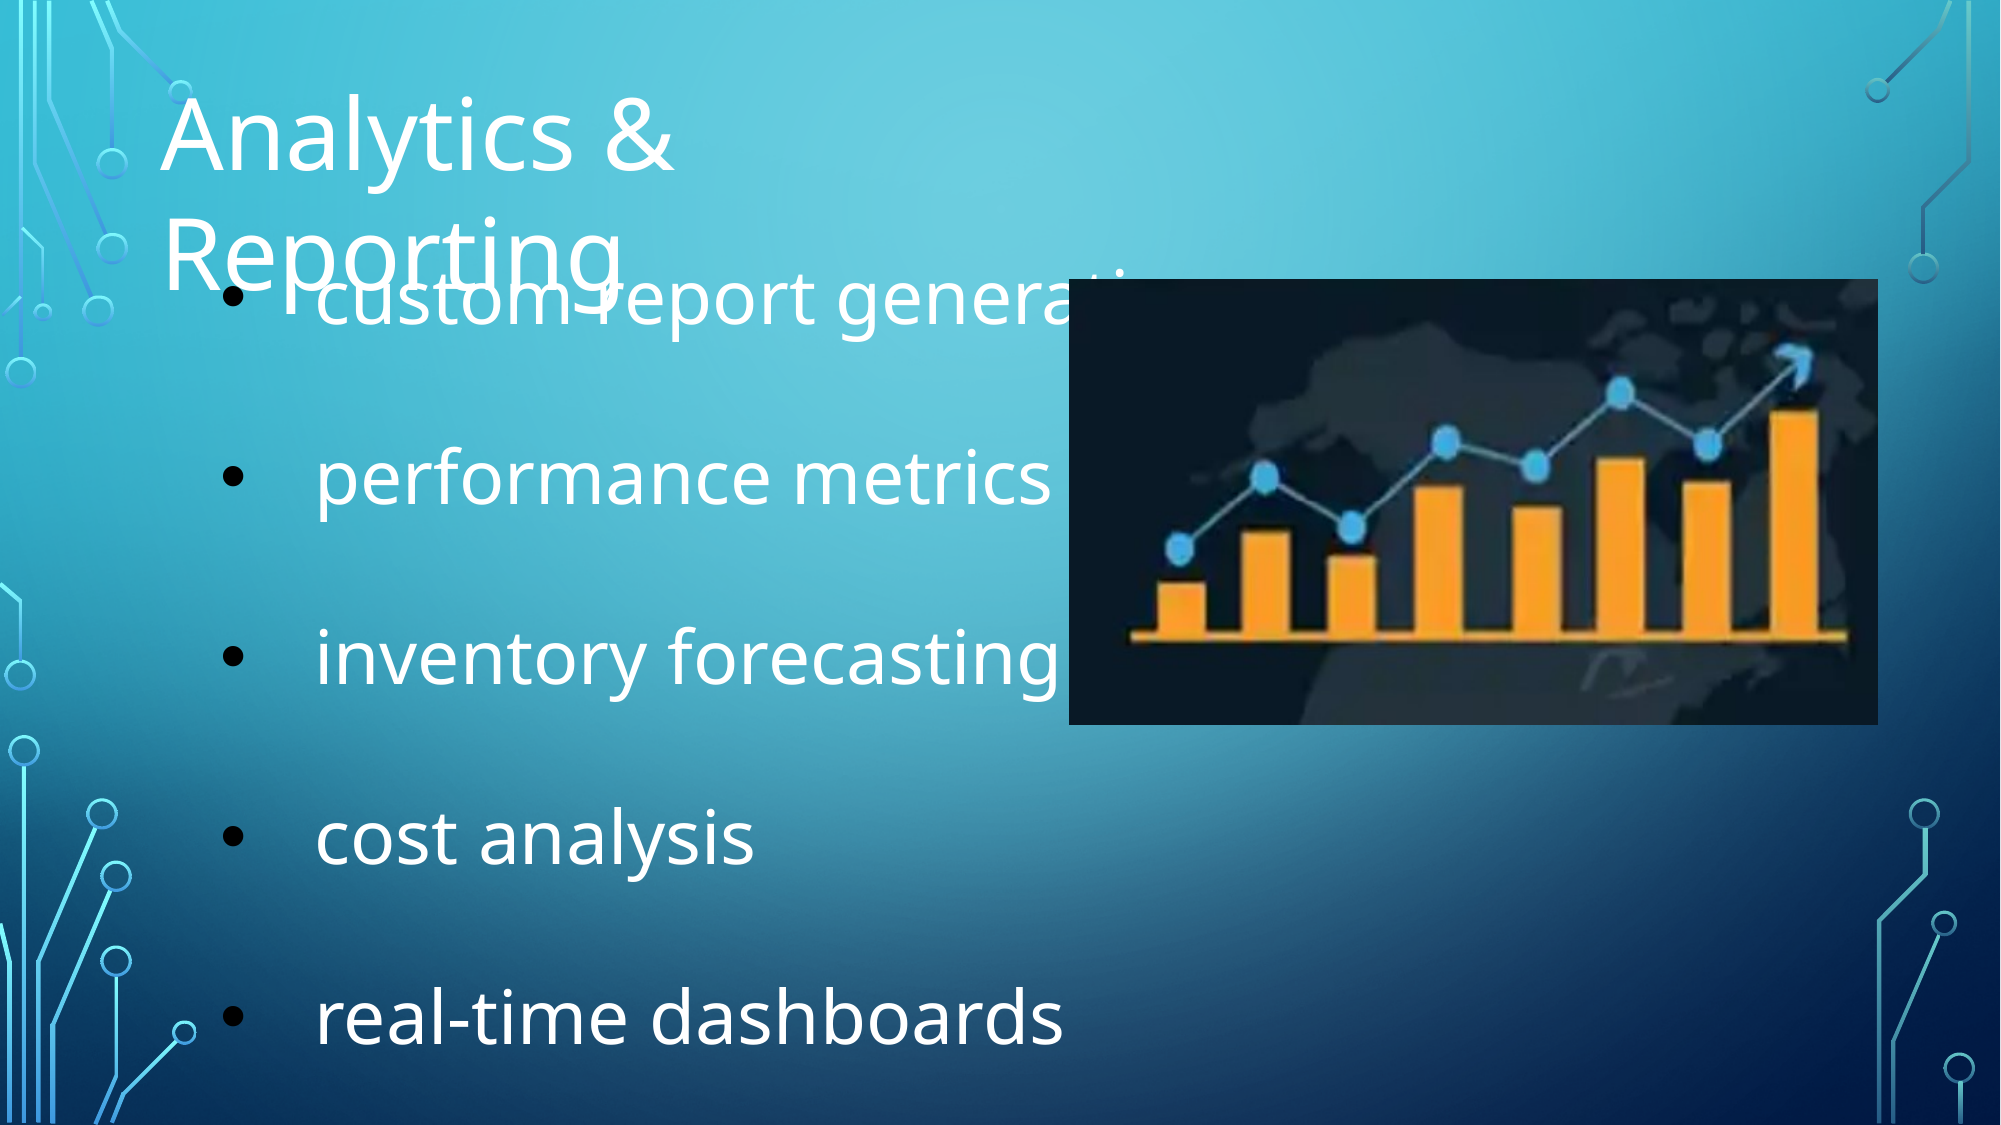

Analytics & Reporting
custom report generation
performance metrics
inventory forecasting
cost analysis
real-time dashboards